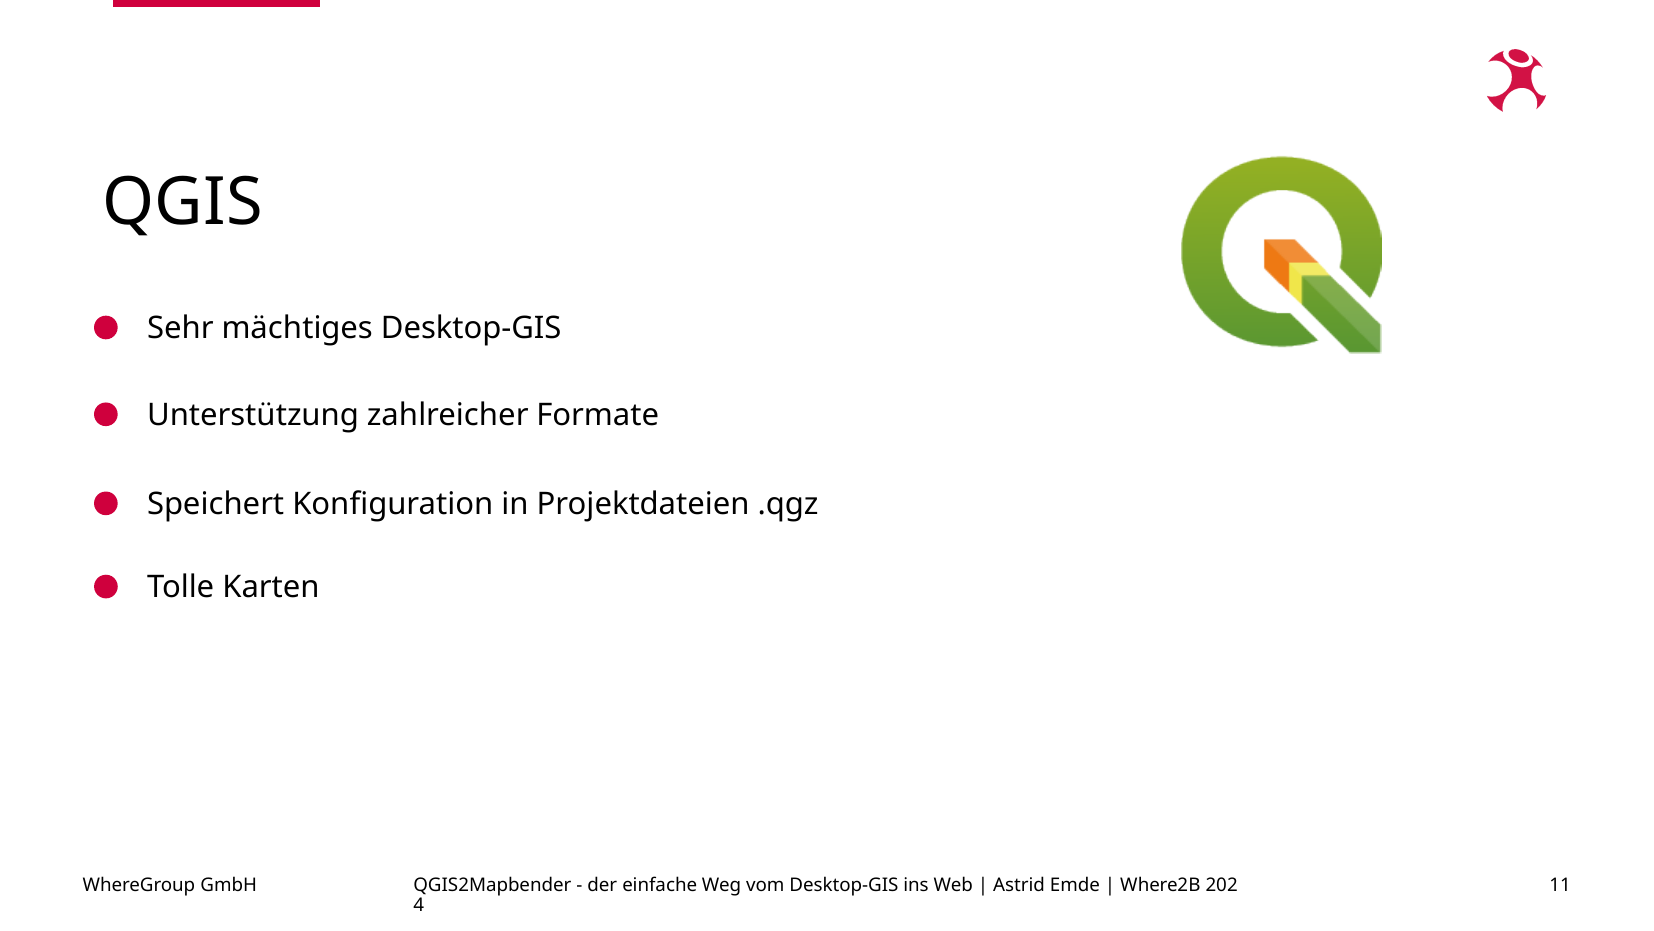

QGIS
Sehr mächtiges Desktop-GIS
Unterstützung zahlreicher Formate
Speichert Konfiguration in Projektdateien .qgz
Tolle Karten
WhereGroup GmbH
QGIS2Mapbender - der einfache Weg vom Desktop-GIS ins Web | Astrid Emde | Where2B 2024
11